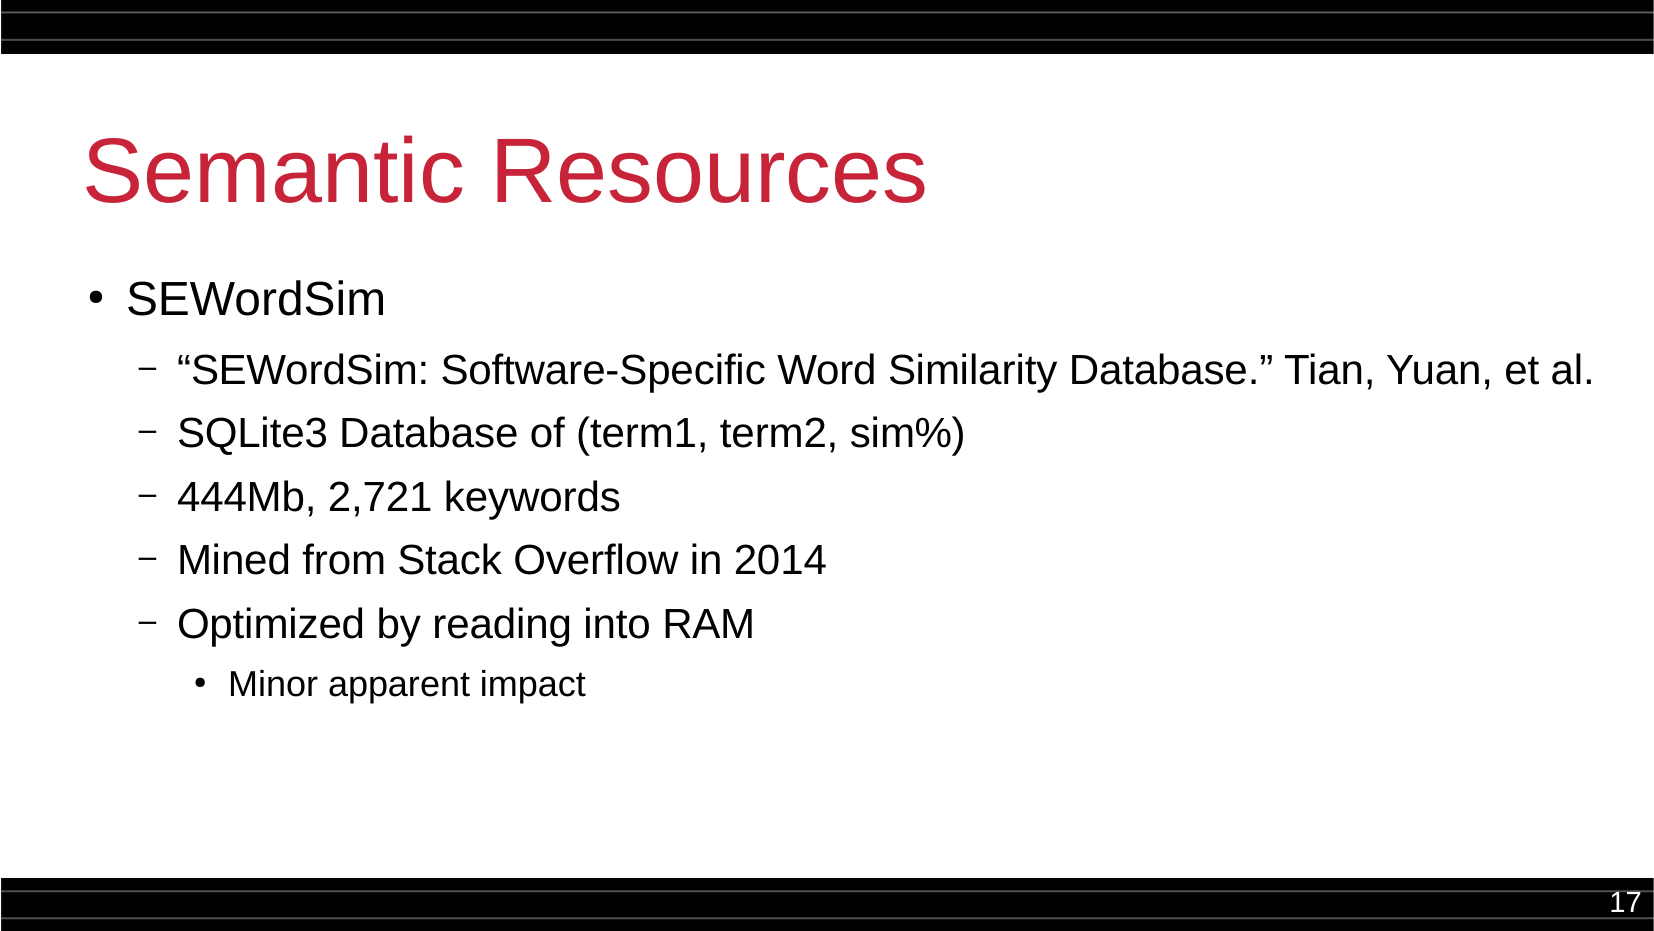

# Semantic Resources
SEWordSim
“SEWordSim: Software-Specific Word Similarity Database.” Tian, Yuan, et al.
SQLite3 Database of (term1, term2, sim%)
444Mb, 2,721 keywords
Mined from Stack Overflow in 2014
Optimized by reading into RAM
Minor apparent impact